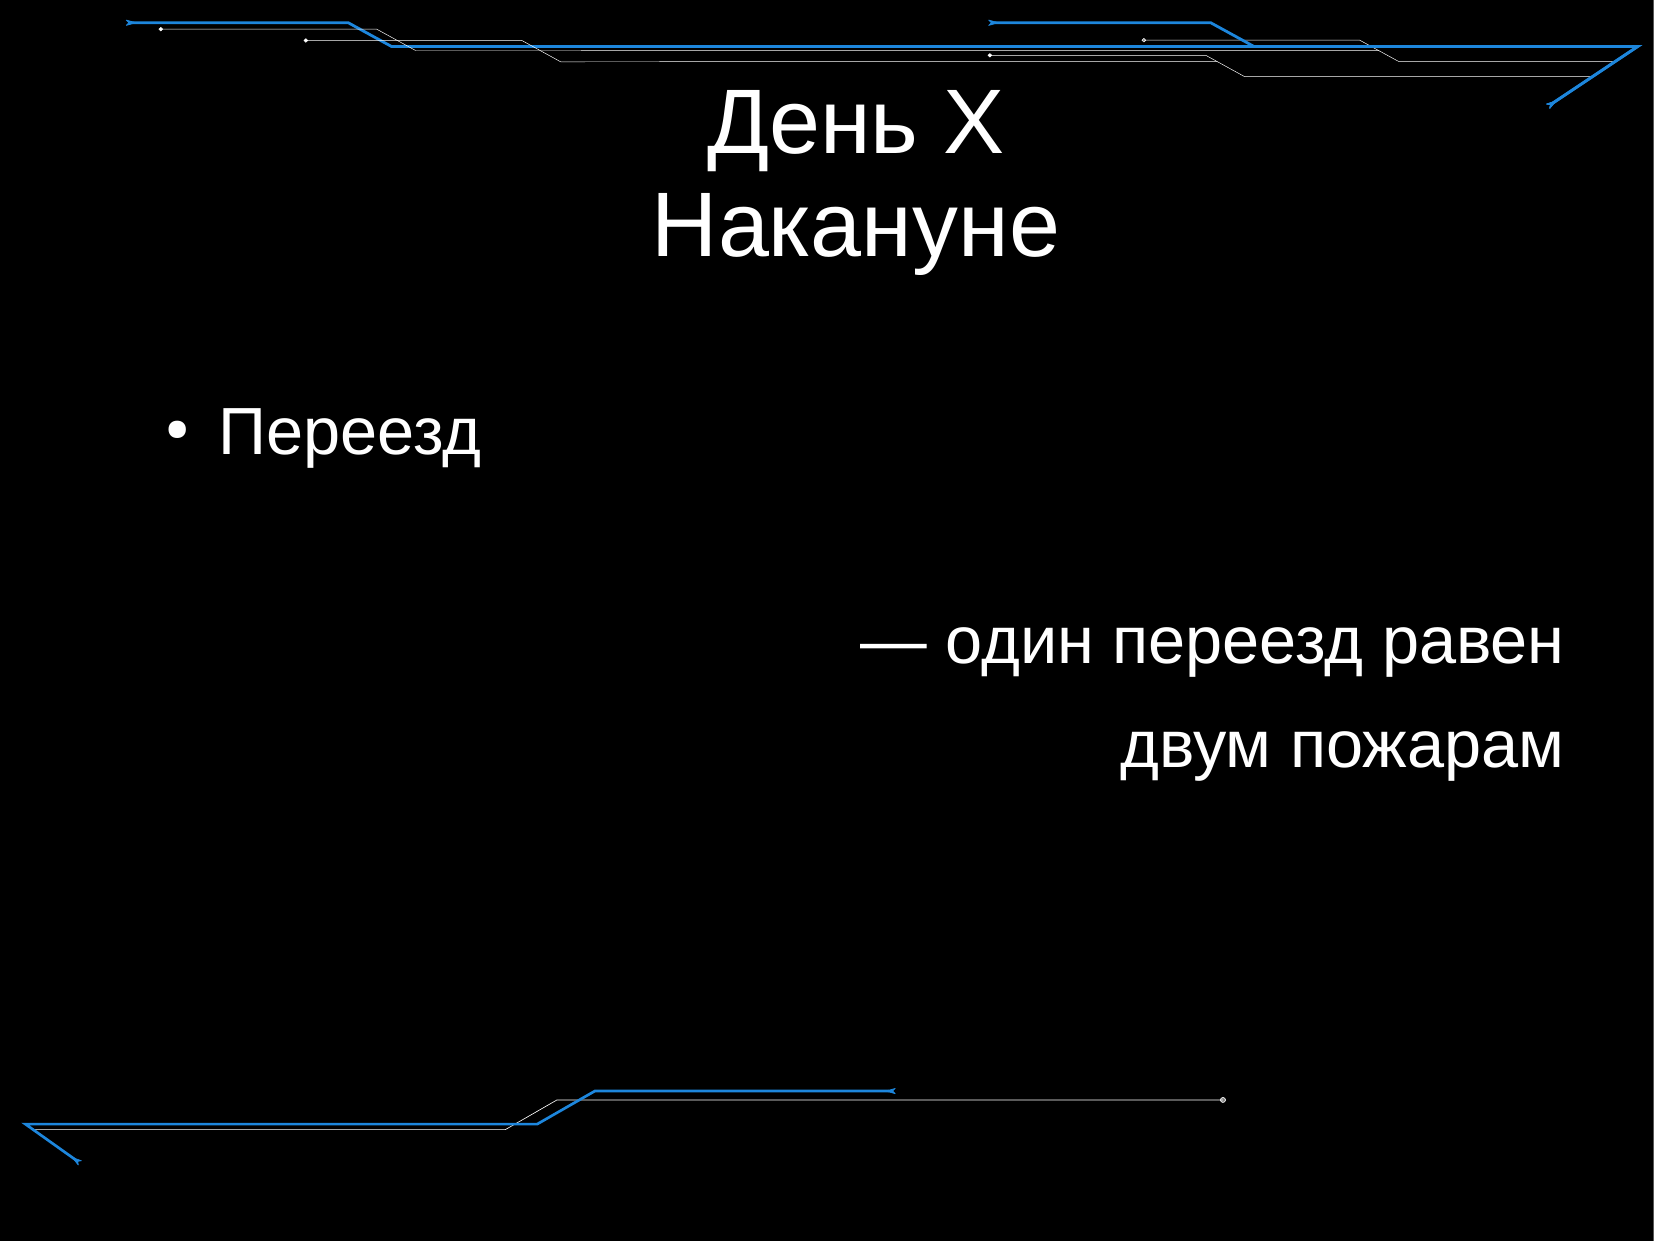

# День Х Накануне
Переезд
 — один переезд равен
двум пожарам